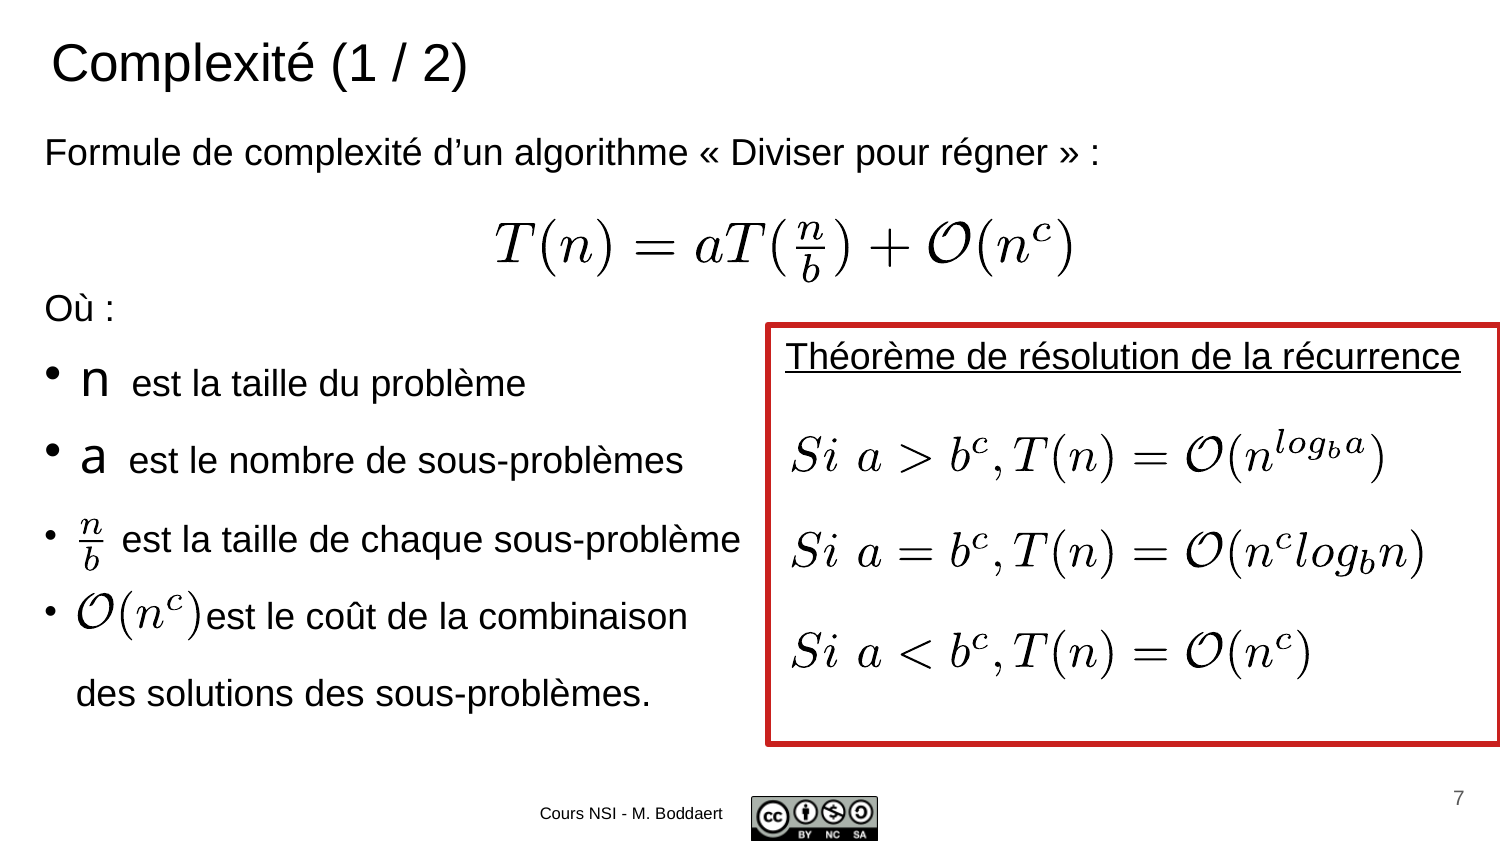

# Complexité (1 / 2)
Formule de complexité d’un algorithme « Diviser pour régner » :
Où :
n est la taille du problème
a est le nombre de sous-problèmes
 est la taille de chaque sous-problème
 est le coût de la combinaison
 des solutions des sous-problèmes.
Théorème de résolution de la récurrence
7